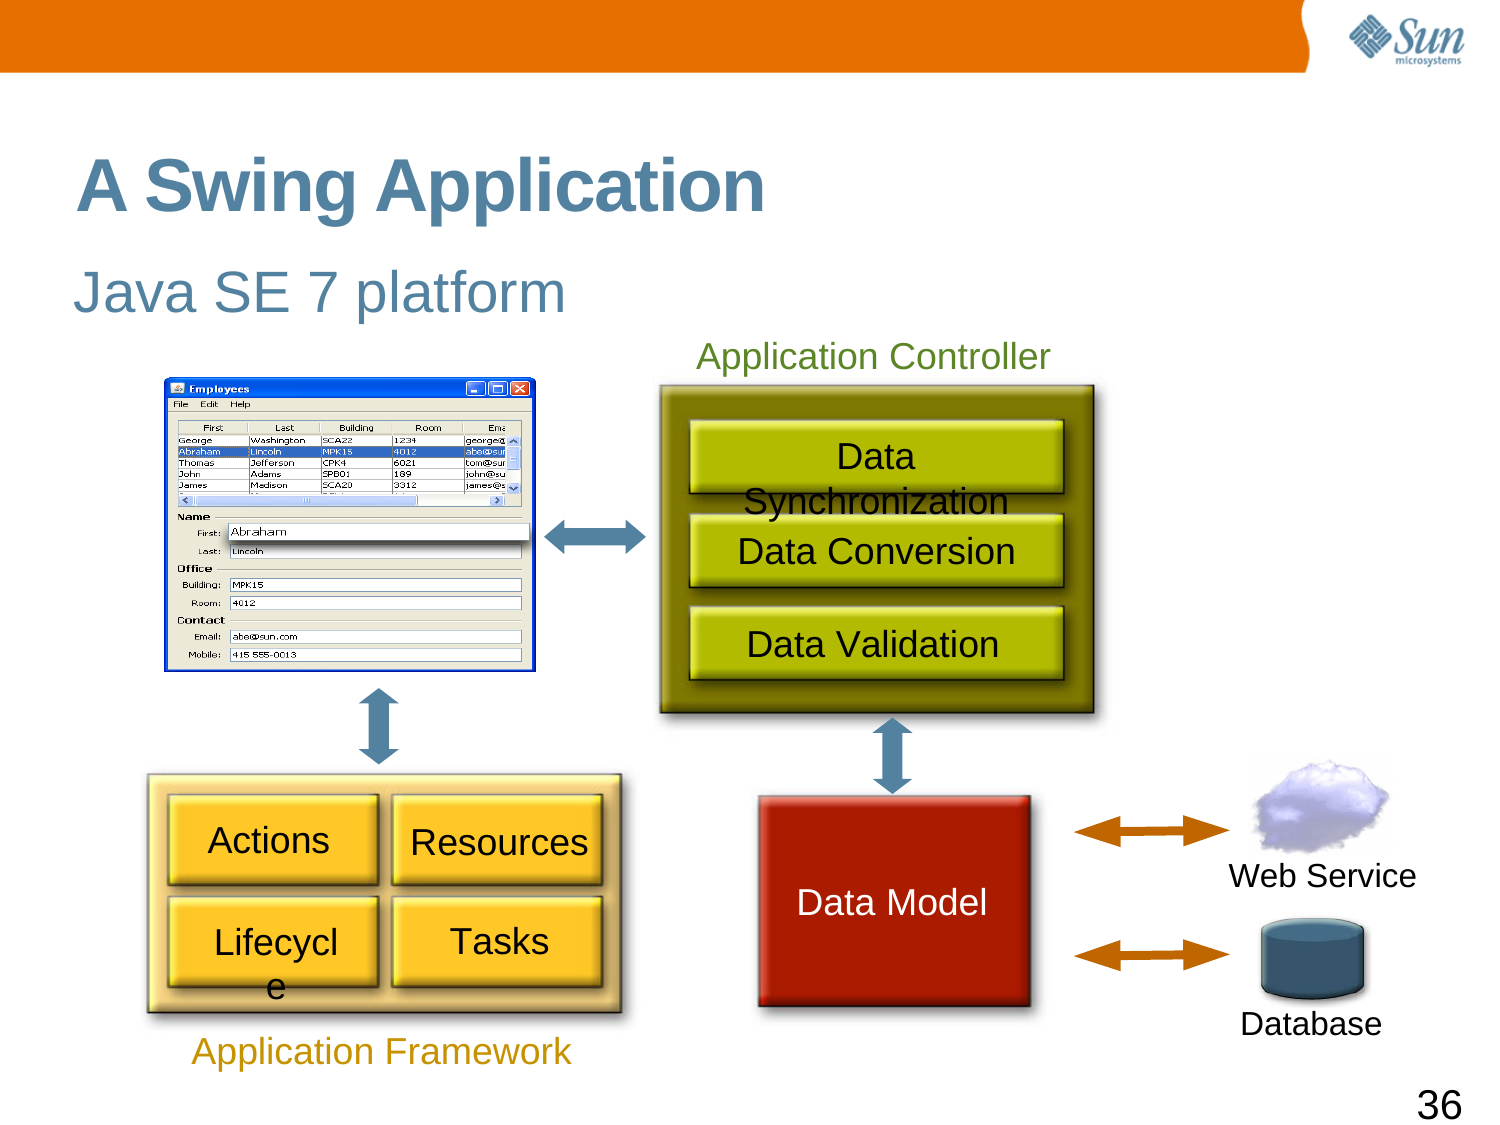

# A Swing Application
Java SE 7 platform
Application Controller
Data Synchronization
Data Conversion
Data Validation
Actions
Resources
Web Service
Data Model
Tasks
Lifecycle
Database
Application Framework